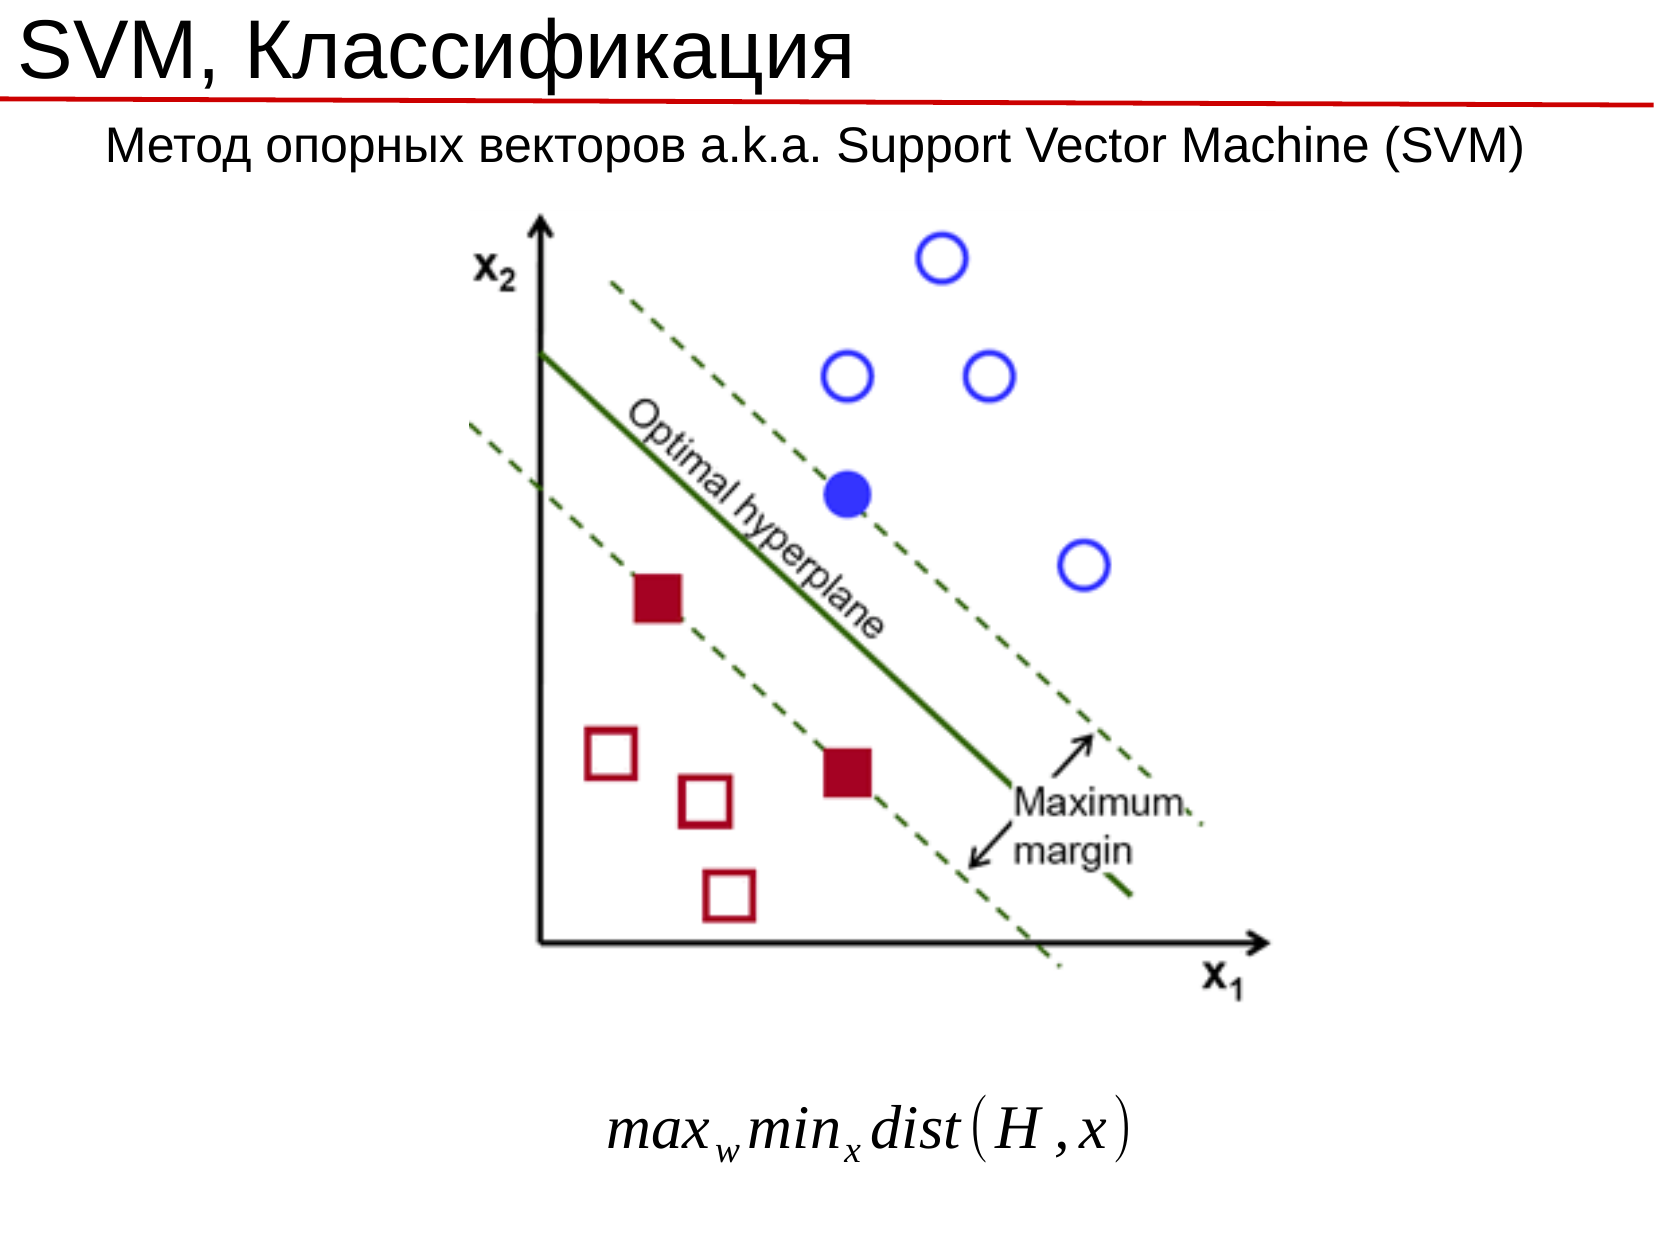

# SVM, Классификация
Метод опорных векторов a.k.a. Support Vector Machine (SVM)